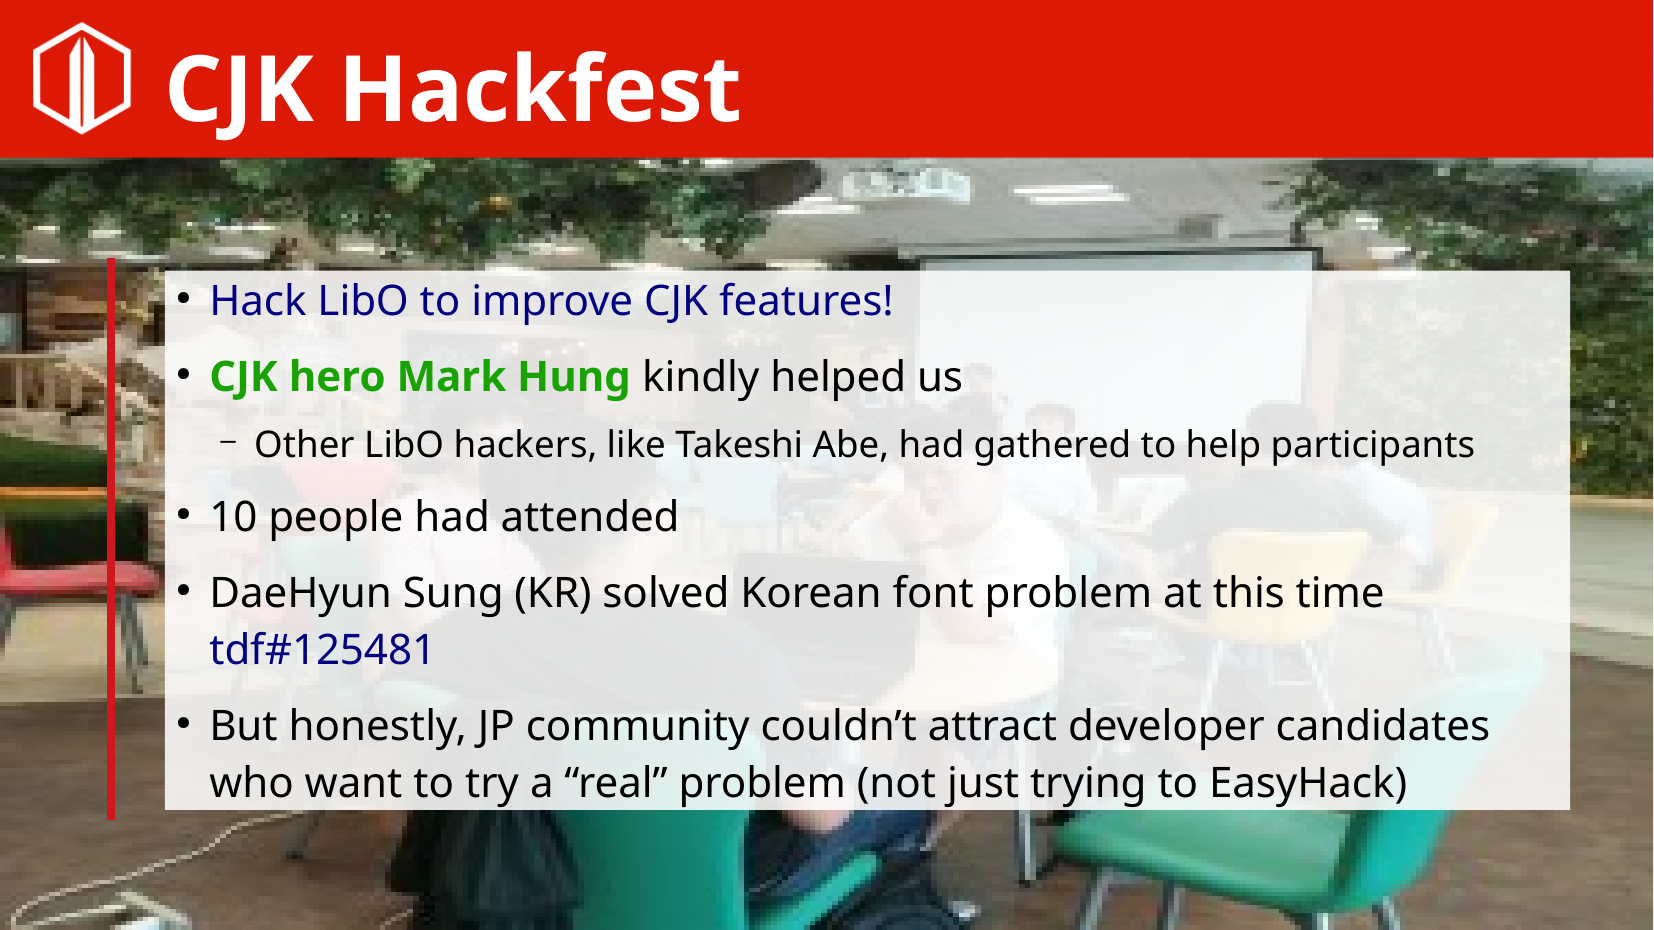

# CJK Hackfest
Hack LibO to improve CJK features!
CJK hero Mark Hung kindly helped us
Other LibO hackers, like Takeshi Abe, had gathered to help participants
10 people had attended
DaeHyun Sung (KR) solved Korean font problem at this time tdf#125481
But honestly, JP community couldn’t attract developer candidates who want to try a “real” problem (not just trying to EasyHack)